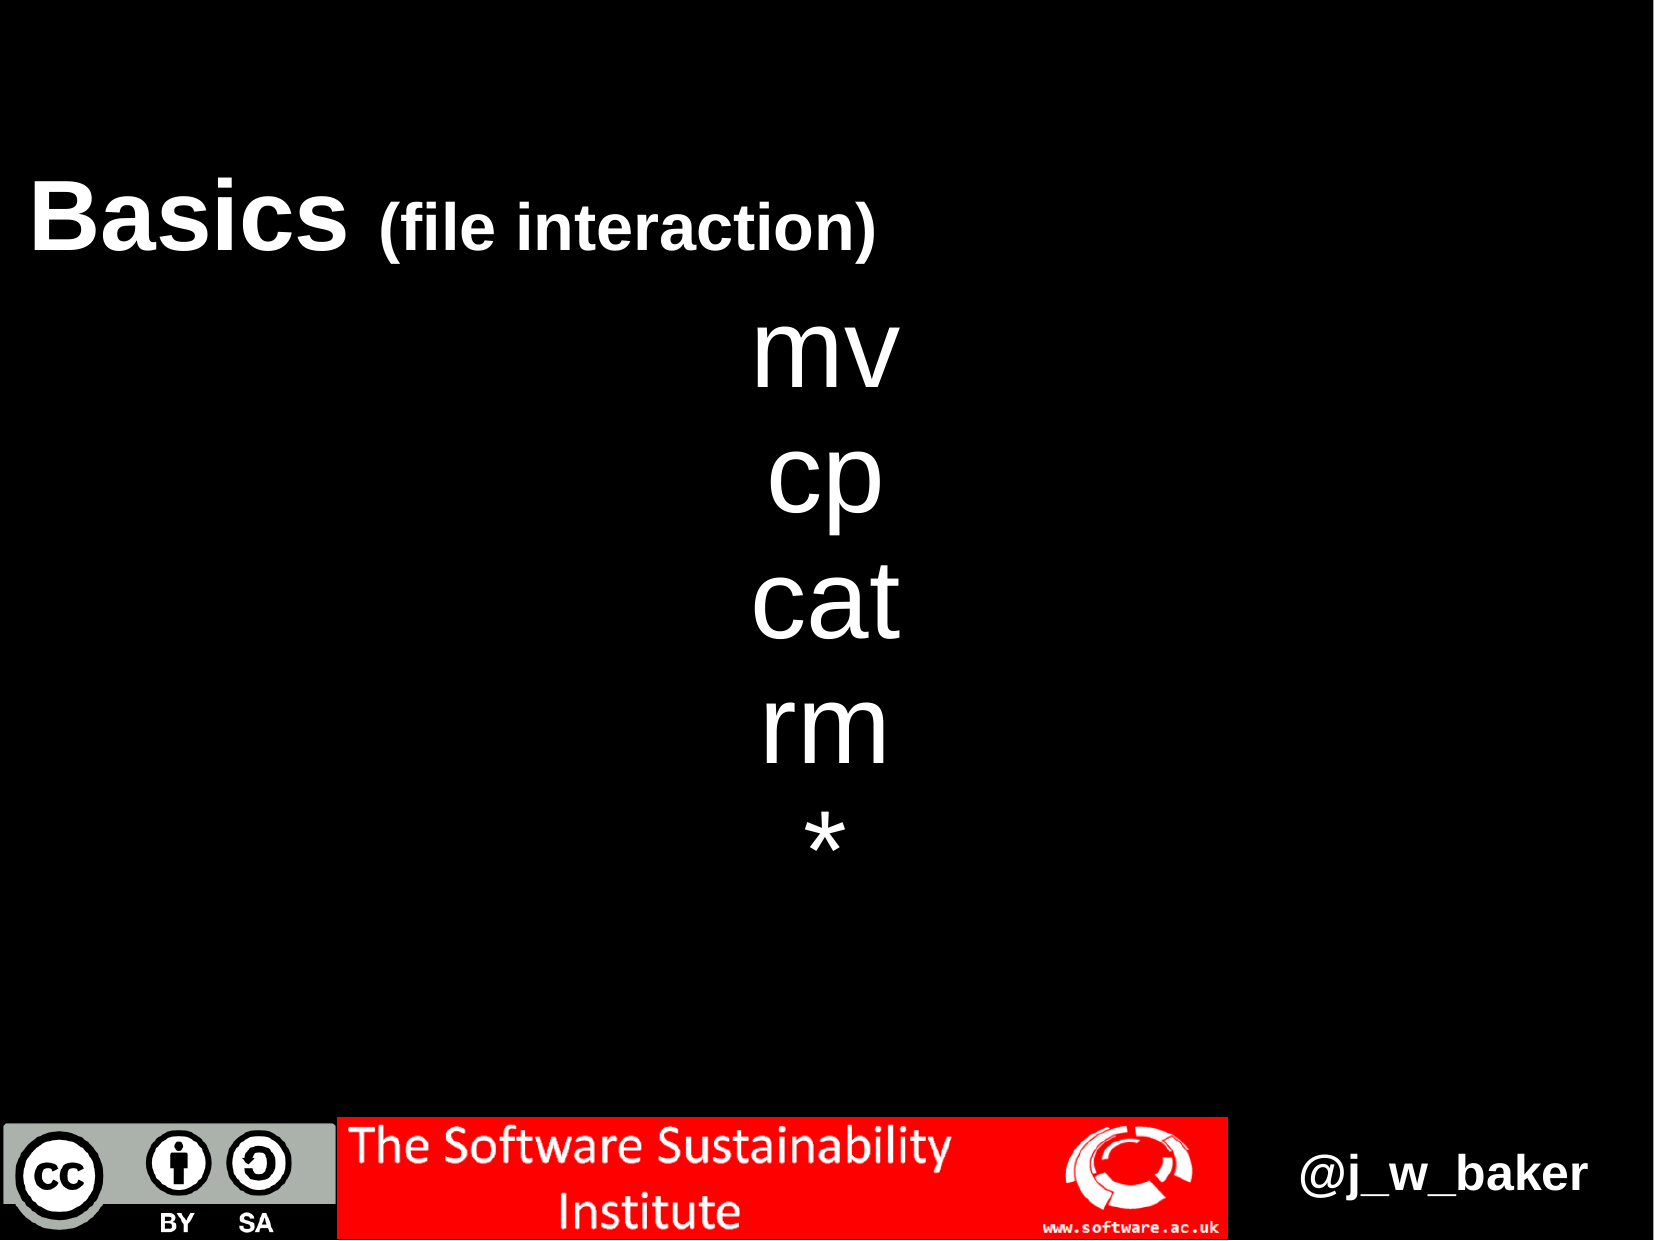

Basics (file interaction)
mv
cp
cat
rm
*
@j_w_baker